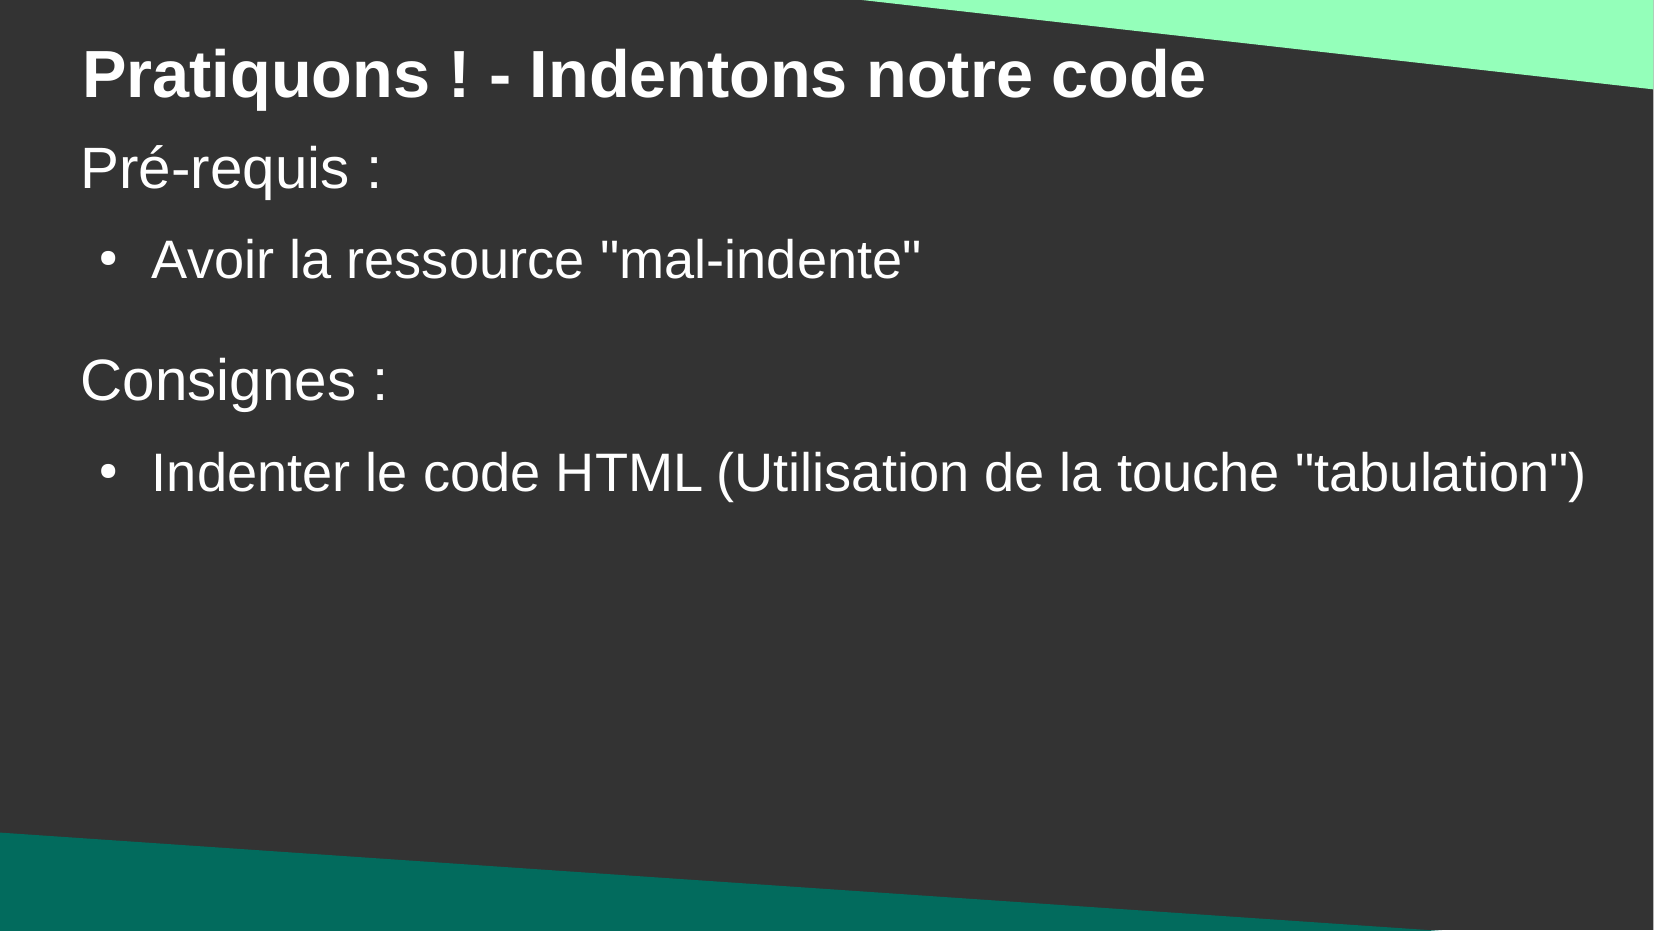

# Pratiquons ! - Indentons notre code
Pré-requis :
Avoir la ressource "mal-indente"
Consignes :
Indenter le code HTML (Utilisation de la touche "tabulation")